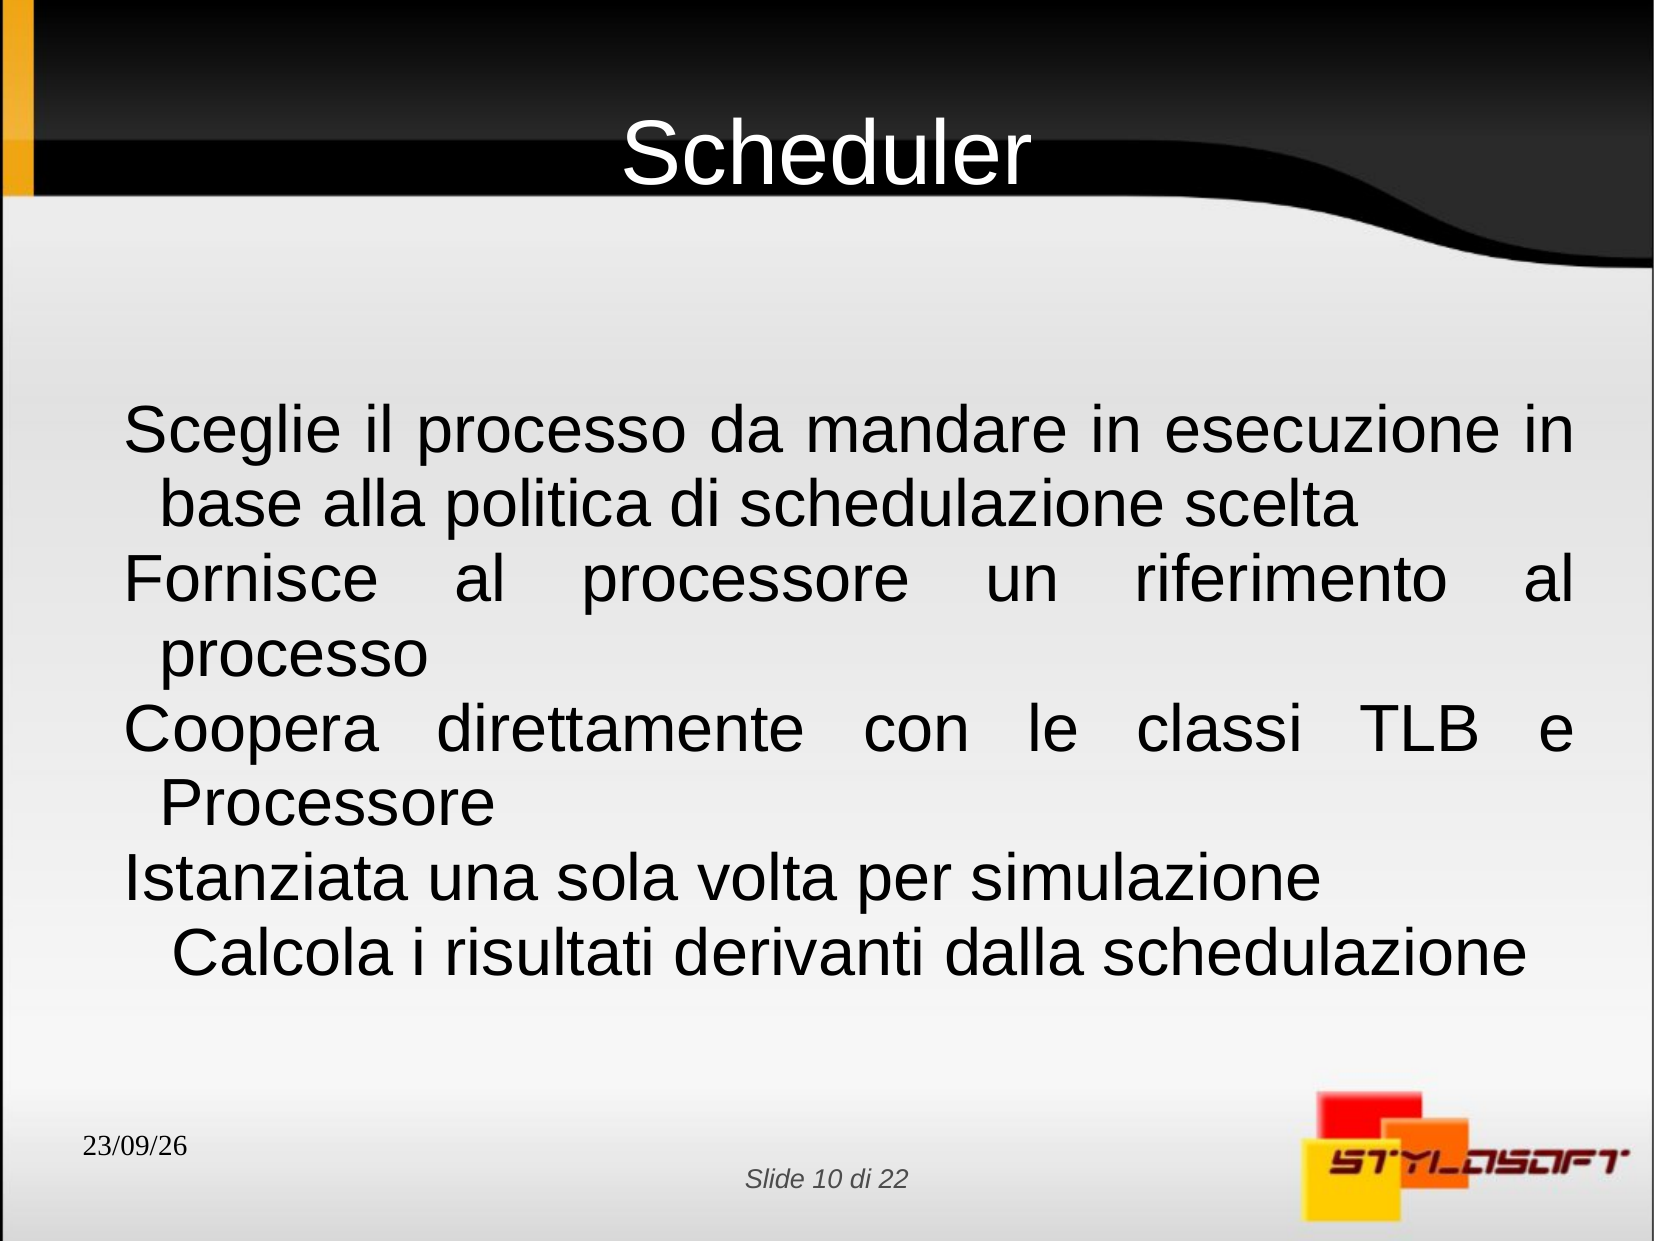

# Scheduler
Sceglie il processo da mandare in esecuzione in base alla politica di schedulazione scelta
Fornisce al processore un riferimento al processo
Coopera direttamente con le classi TLB e Processore
Istanziata una sola volta per simulazione
Calcola i risultati derivanti dalla schedulazione
Slide di 22